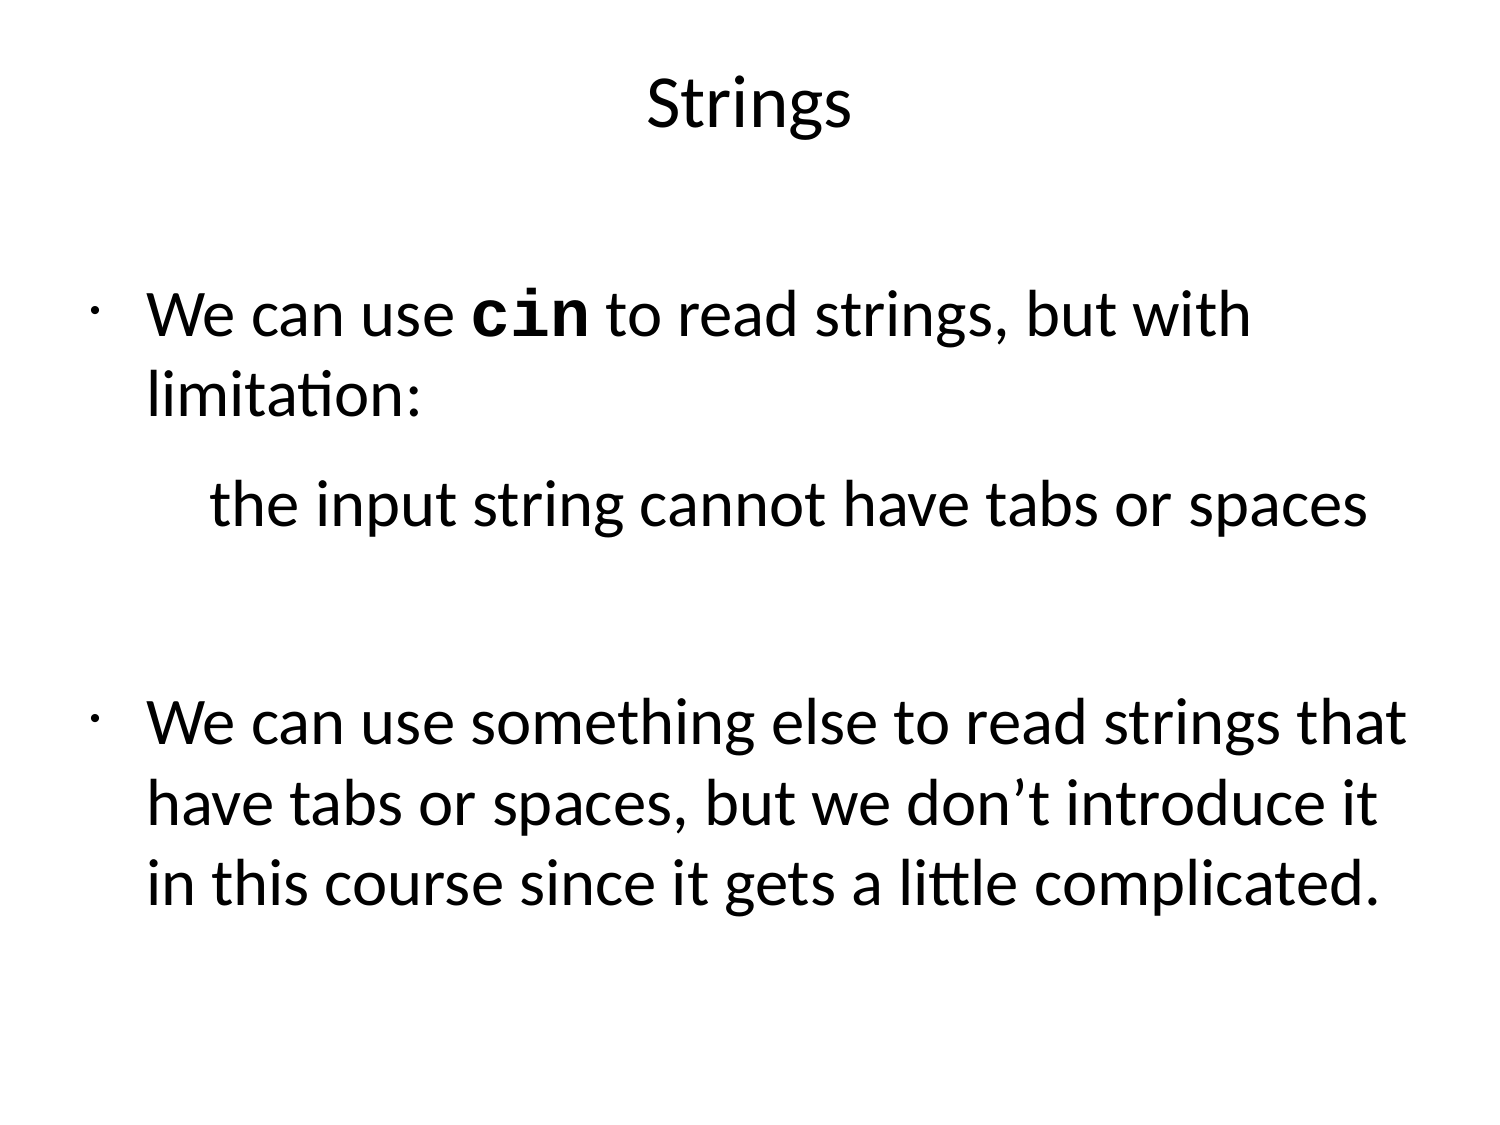

# Strings
We can use cin to read strings, but with limitation:
 the input string cannot have tabs or spaces
We can use something else to read strings that have tabs or spaces, but we don’t introduce it in this course since it gets a little complicated.